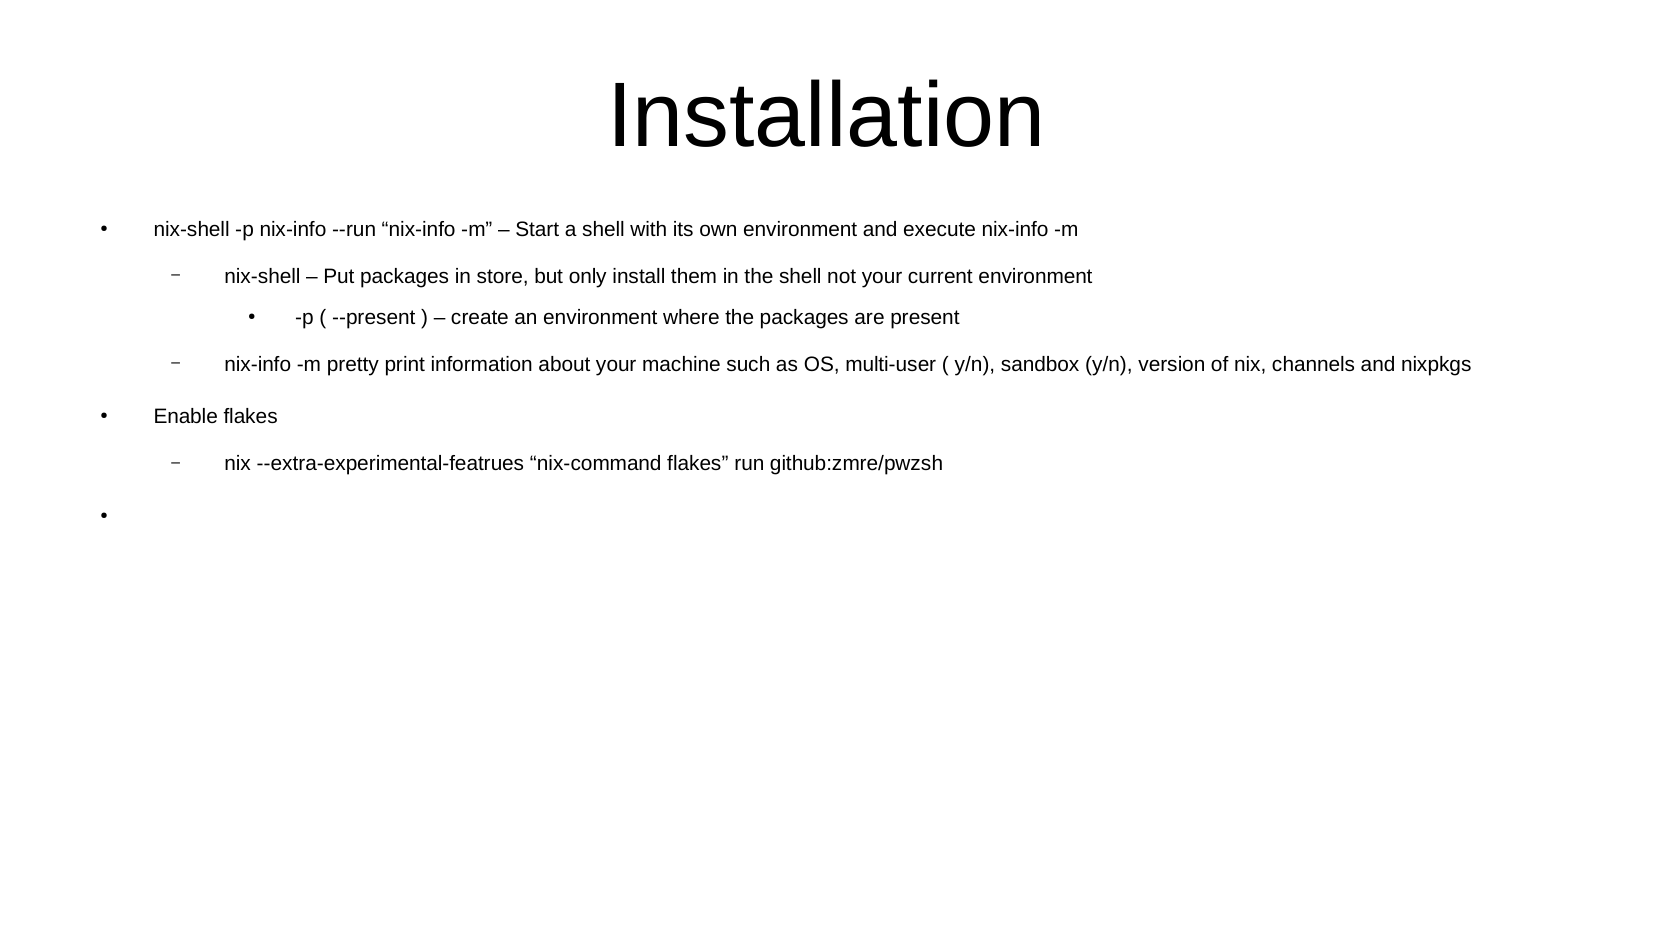

# Installation
nix-shell -p nix-info --run “nix-info -m” – Start a shell with its own environment and execute nix-info -m
nix-shell – Put packages in store, but only install them in the shell not your current environment
-p ( --present ) – create an environment where the packages are present
nix-info -m pretty print information about your machine such as OS, multi-user ( y/n), sandbox (y/n), version of nix, channels and nixpkgs
Enable flakes
nix --extra-experimental-featrues “nix-command flakes” run github:zmre/pwzsh